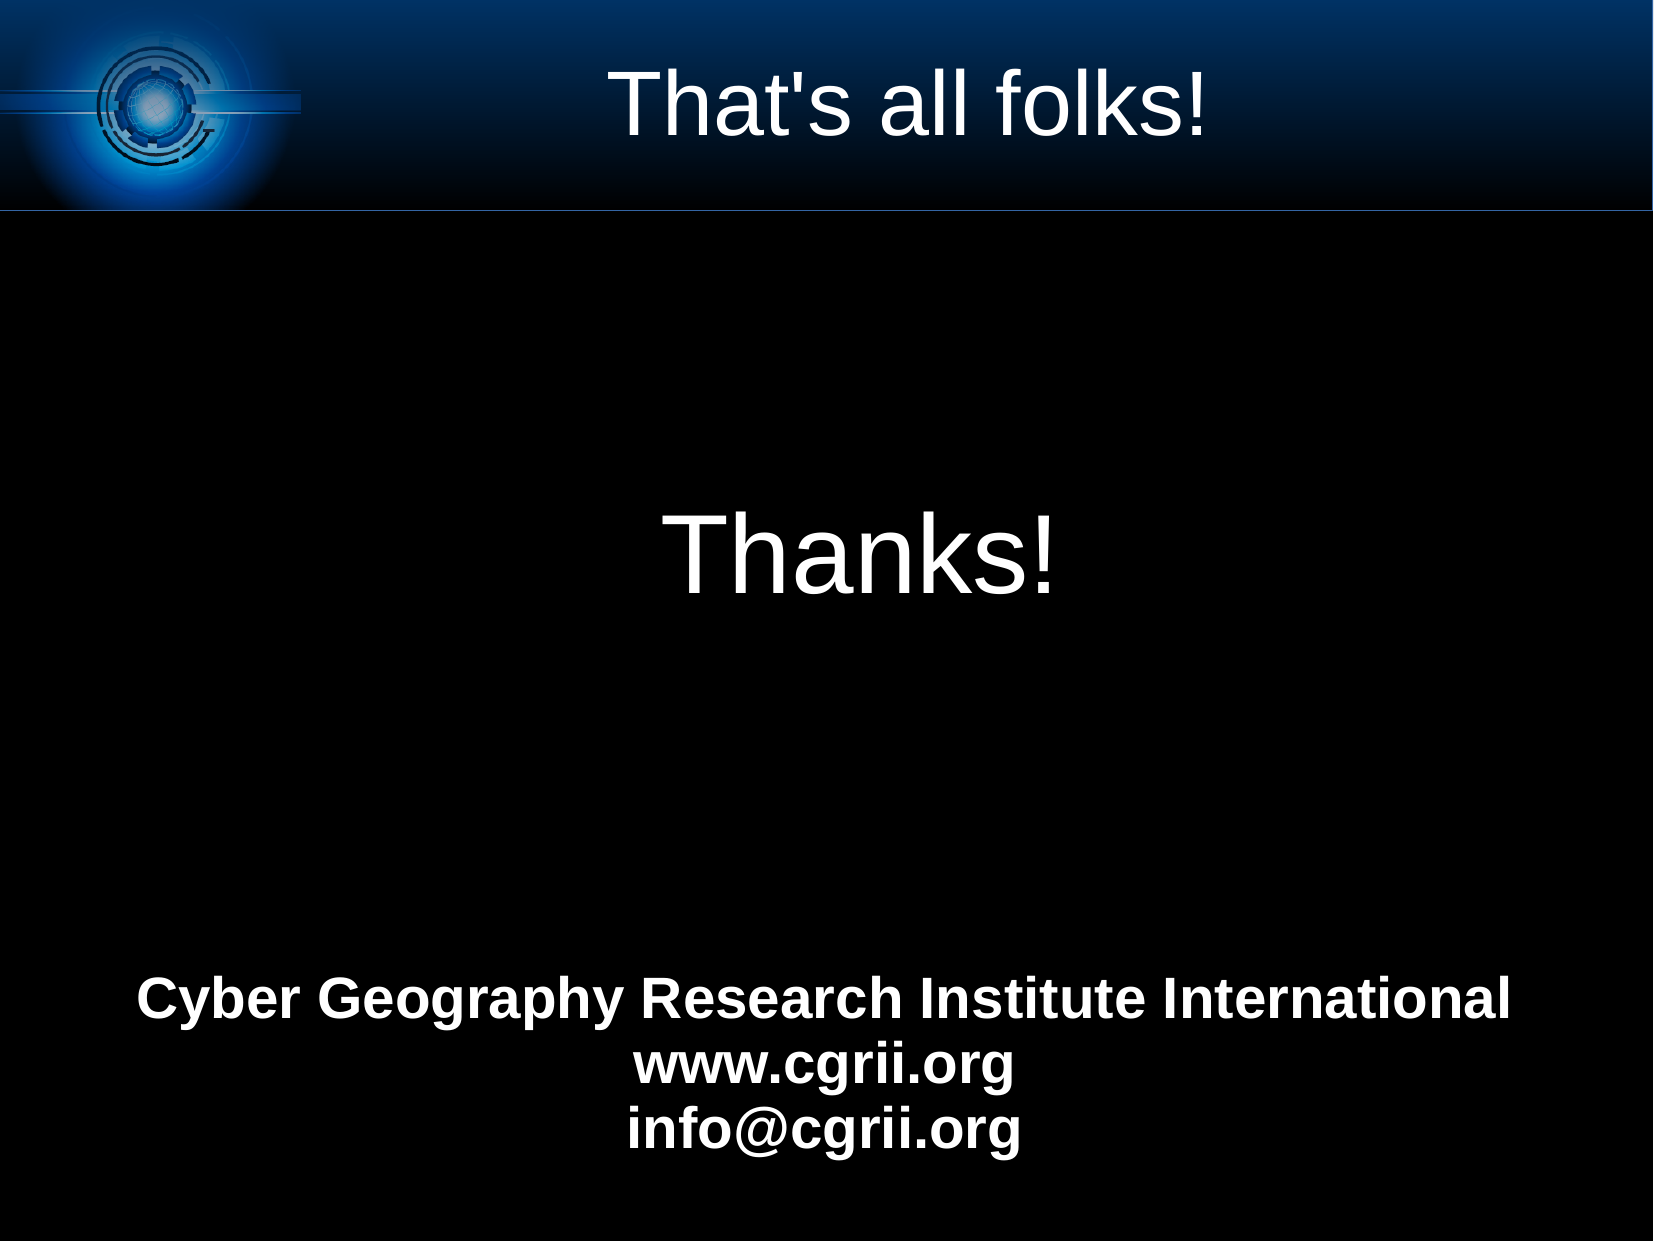

# That's all folks!
Thanks!
Cyber Geography Research Institute International
www.cgrii.org
info@cgrii.org